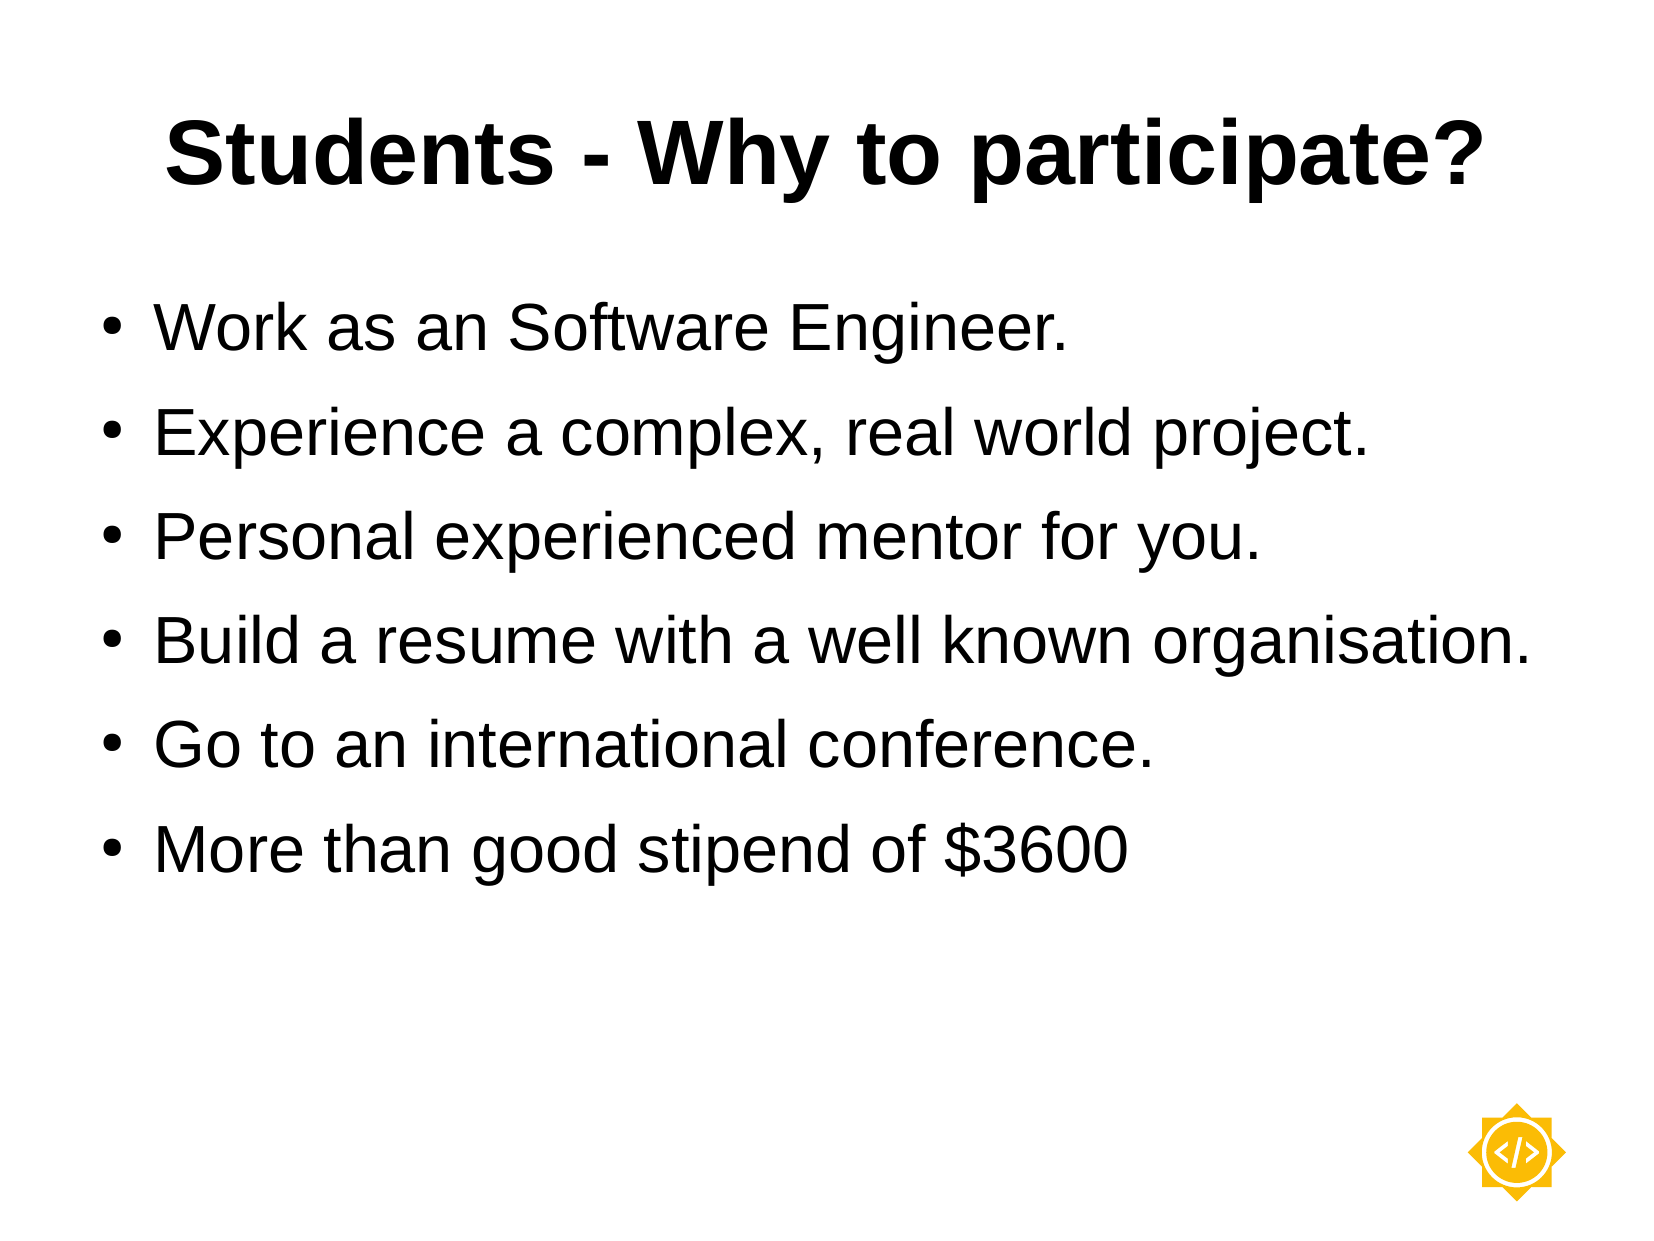

# Students - Why to participate?
Work as an Software Engineer.
Experience a complex, real world project.
Personal experienced mentor for you.
Build a resume with a well known organisation.
Go to an international conference.
More than good stipend of $3600